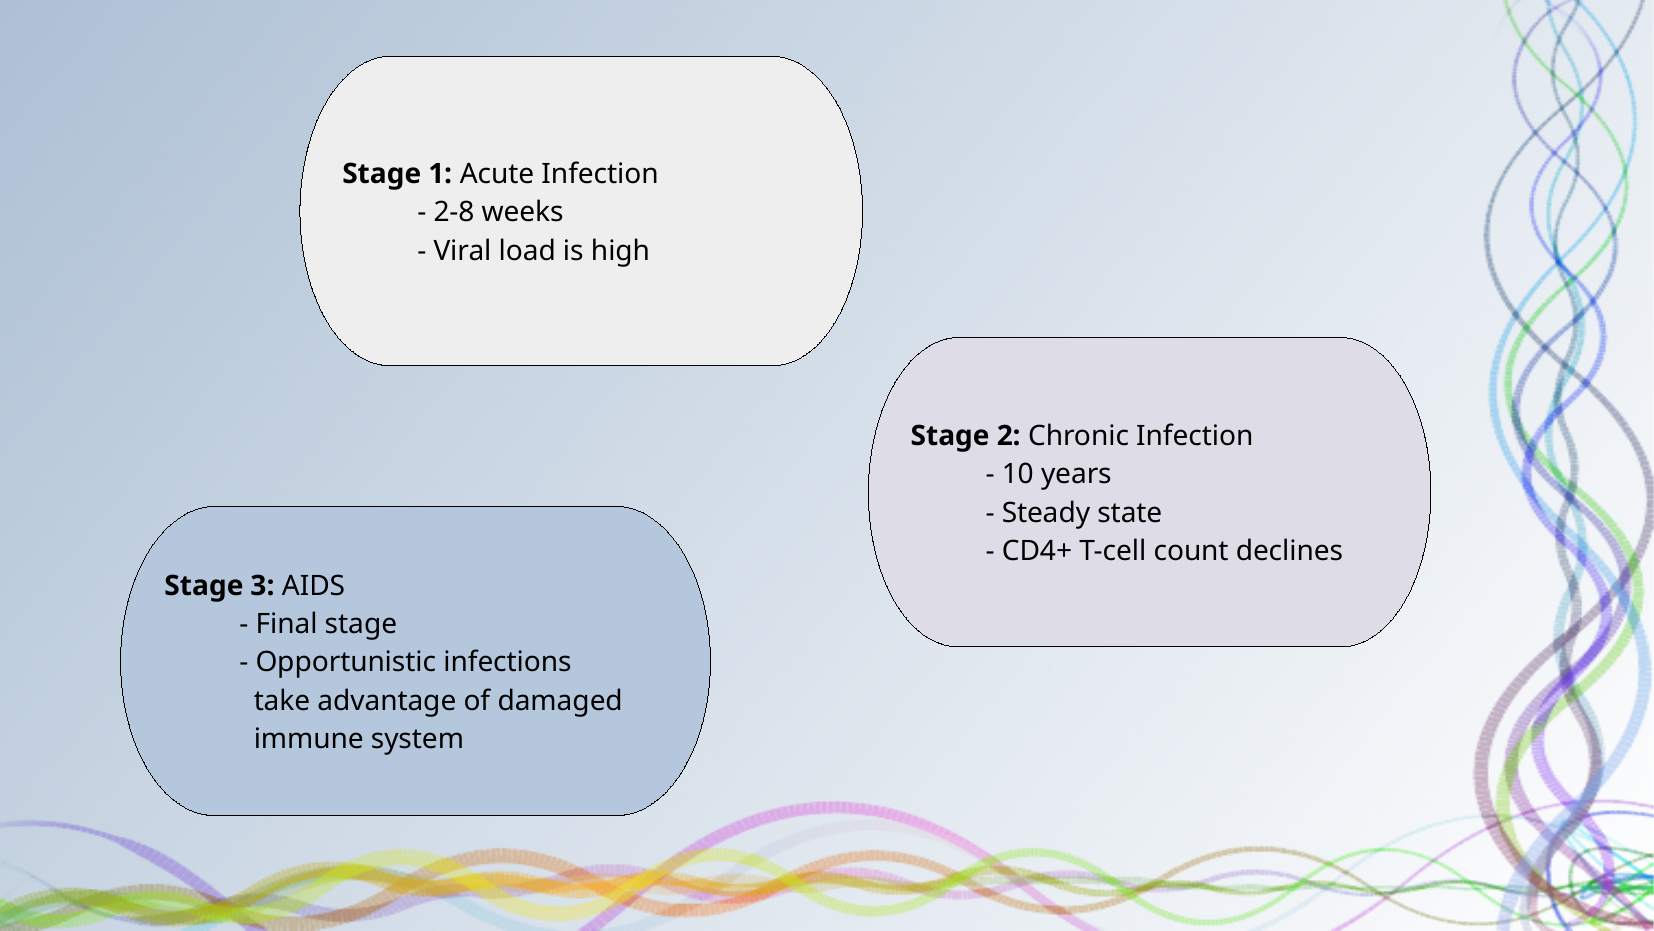

Stage 1: Acute Infection
	- 2-8 weeks
	- Viral load is high
Stage 2: Chronic Infection
	- 10 years
	- Steady state
	- CD4+ T-cell count declines
Stage 3: AIDS
	- Final stage
	- Opportunistic infections
	 take advantage of damaged
	 immune system